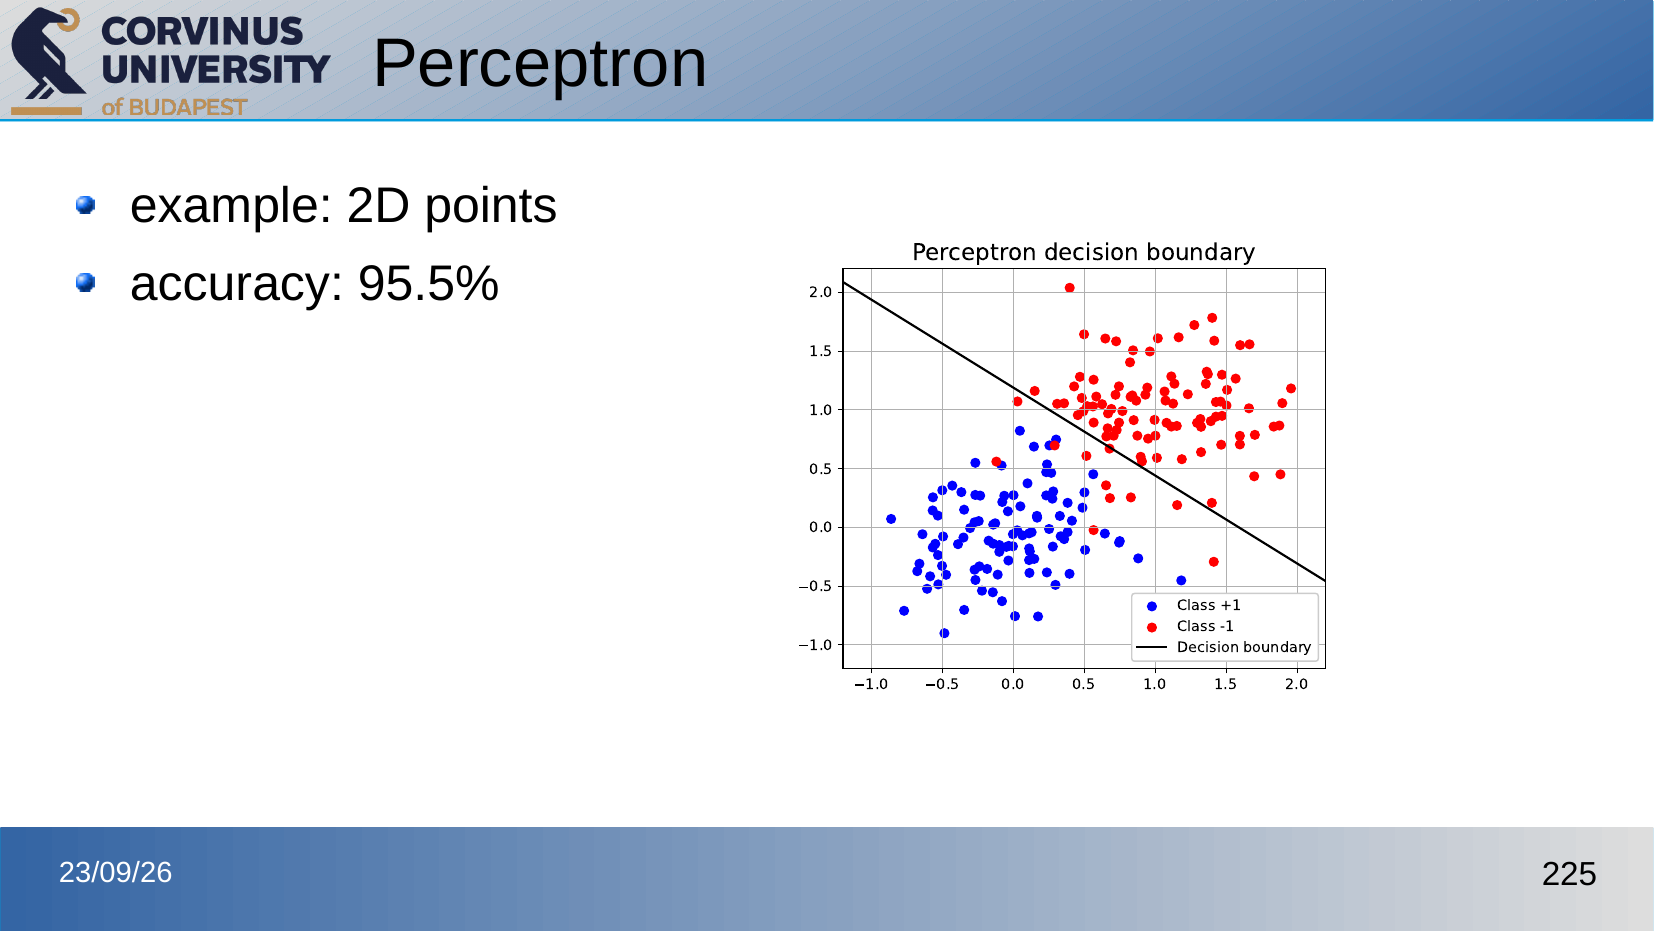

# Perceptron
example: 2D points
accuracy: 95.5%